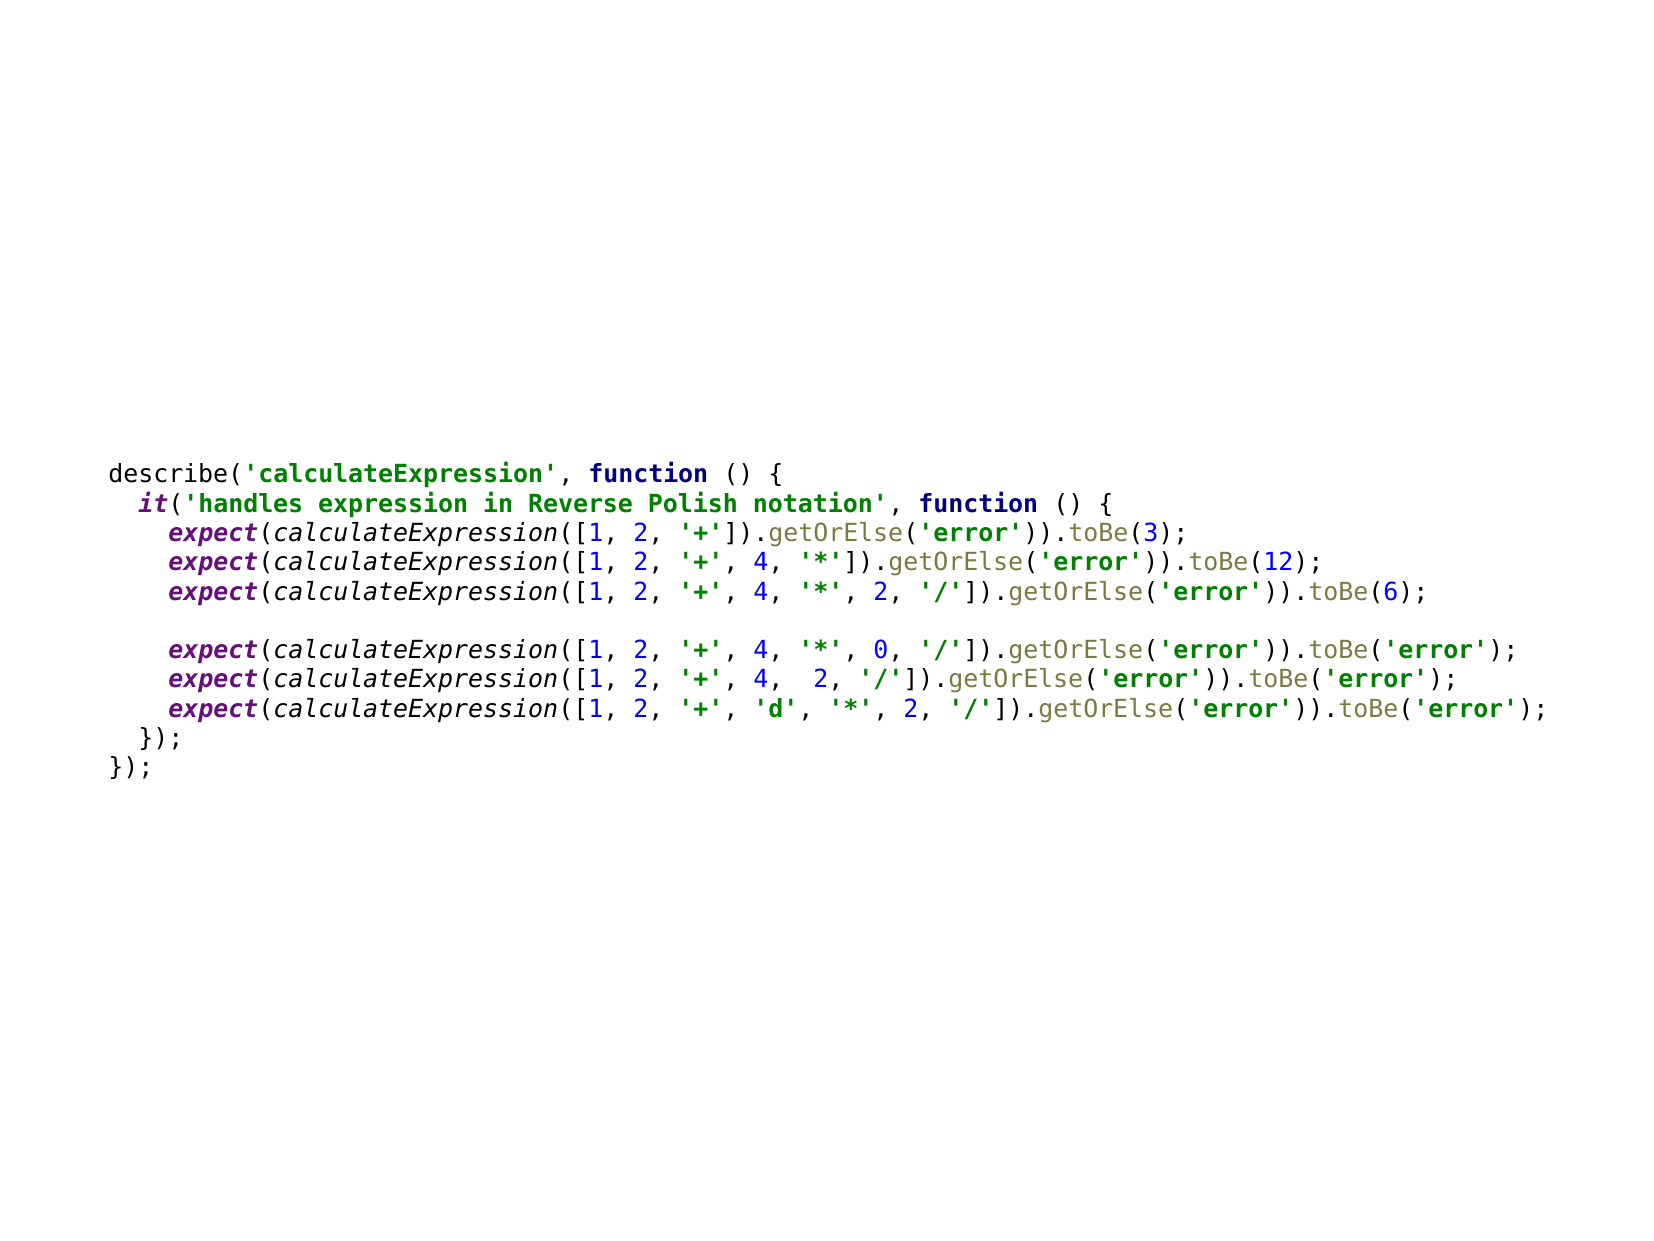

describe('calculateExpression', function () {
 it('handles expression in Reverse Polish notation', function () {
 expect(calculateExpression([1, 2, '+']).getOrElse('error')).toBe(3);
 expect(calculateExpression([1, 2, '+', 4, '*']).getOrElse('error')).toBe(12);
 expect(calculateExpression([1, 2, '+', 4, '*', 2, '/']).getOrElse('error')).toBe(6);
 expect(calculateExpression([1, 2, '+', 4, '*', 0, '/']).getOrElse('error')).toBe('error');
 expect(calculateExpression([1, 2, '+', 4, 2, '/']).getOrElse('error')).toBe('error');
 expect(calculateExpression([1, 2, '+', 'd', '*', 2, '/']).getOrElse('error')).toBe('error');
 });
});